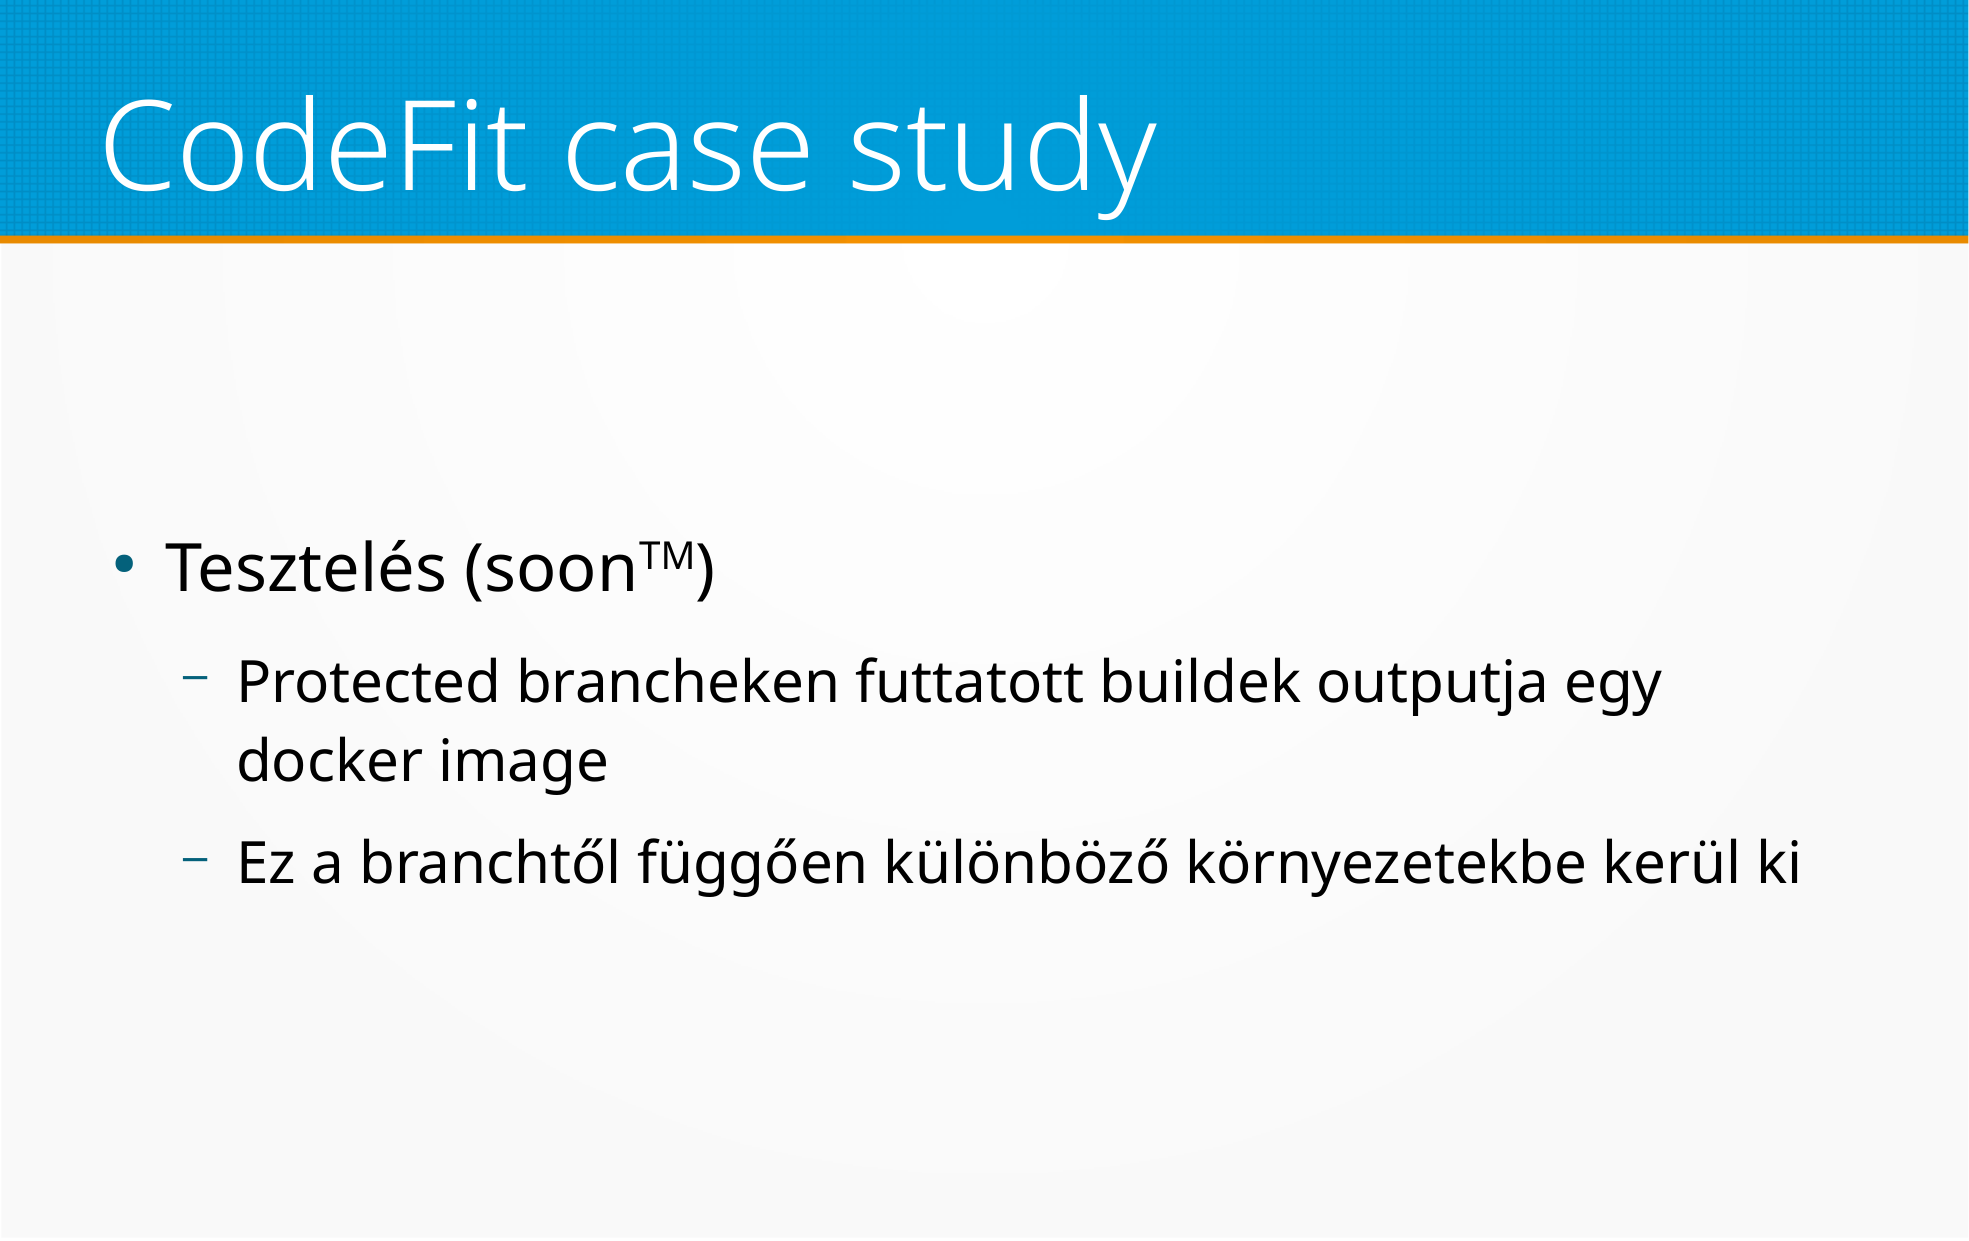

# CodeFit case study
Tesztelés (soonTM)
Protected brancheken futtatott buildek outputja egy docker image
Ez a branchtől függően különböző környezetekbe kerül ki